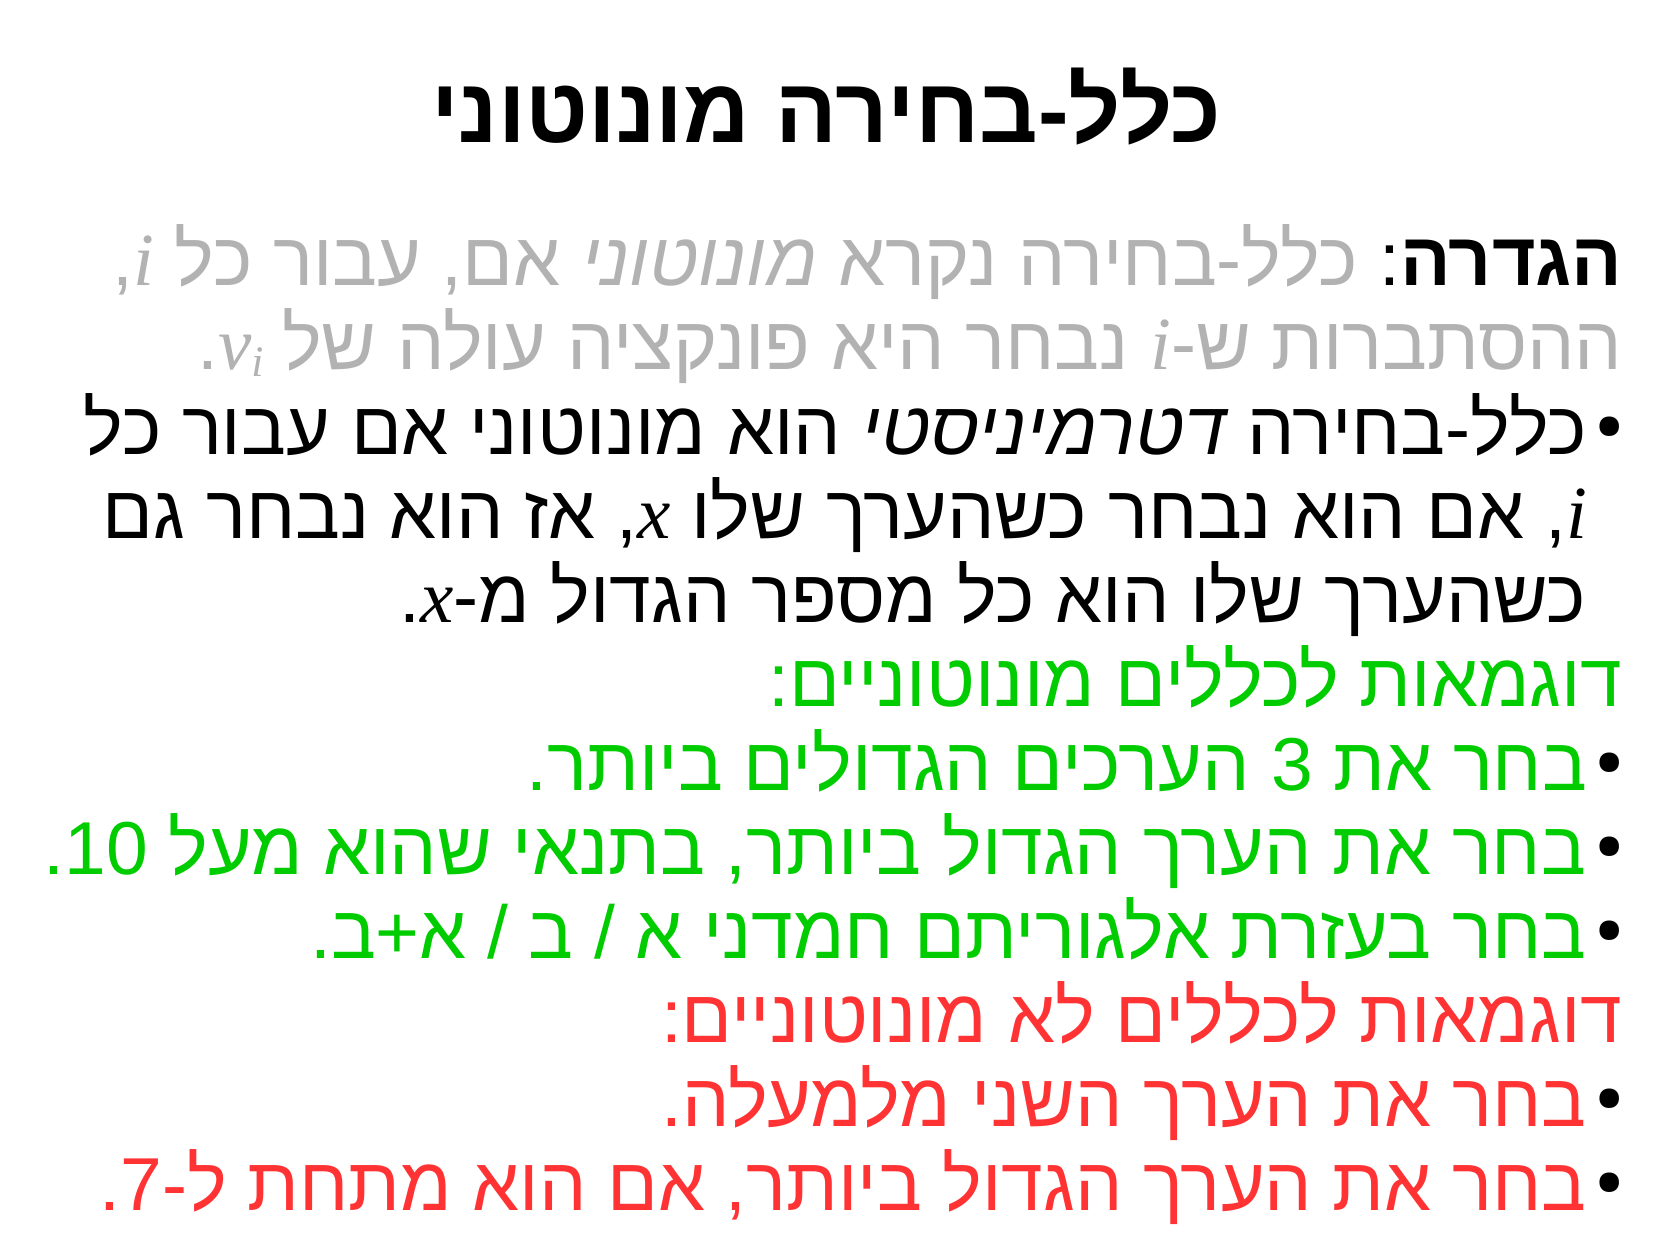

# כלל-בחירה מונוטוני
הגדרה: כלל-בחירה נקרא מונוטוני אם, עבור כל i, ההסתברות ש-i נבחר היא פונקציה עולה של vi.
כלל-בחירה דטרמיניסטי הוא מונוטוני אם עבור כל i, אם הוא נבחר כשהערך שלו x, אז הוא נבחר גם כשהערך שלו הוא כל מספר הגדול מ-x.
דוגמאות לכללים מונוטוניים:
בחר את 3 הערכים הגדולים ביותר.
בחר את הערך הגדול ביותר, בתנאי שהוא מעל 10.
בחר בעזרת אלגוריתם חמדני א / ב / א+ב.
דוגמאות לכללים לא מונוטוניים:
בחר את הערך השני מלמעלה.
בחר את הערך הגדול ביותר, אם הוא מתחת ל-7.